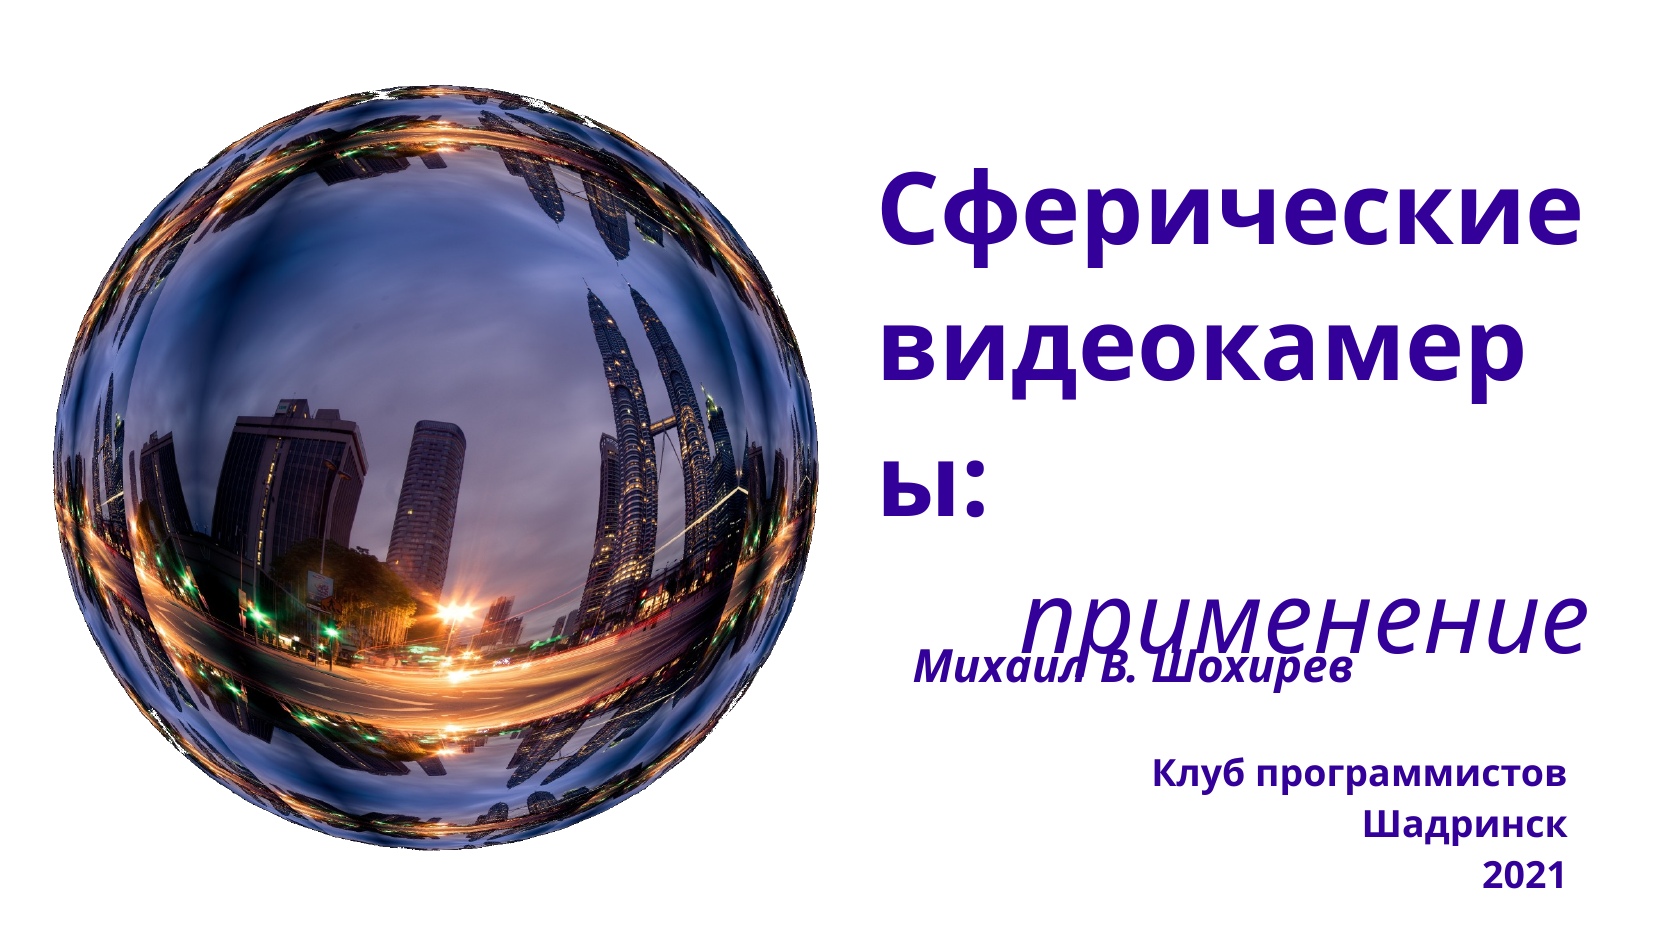

Сферические видеокамеры:
применение
Михаил В. Шохирев
Клуб программистов
Шадринск
2021